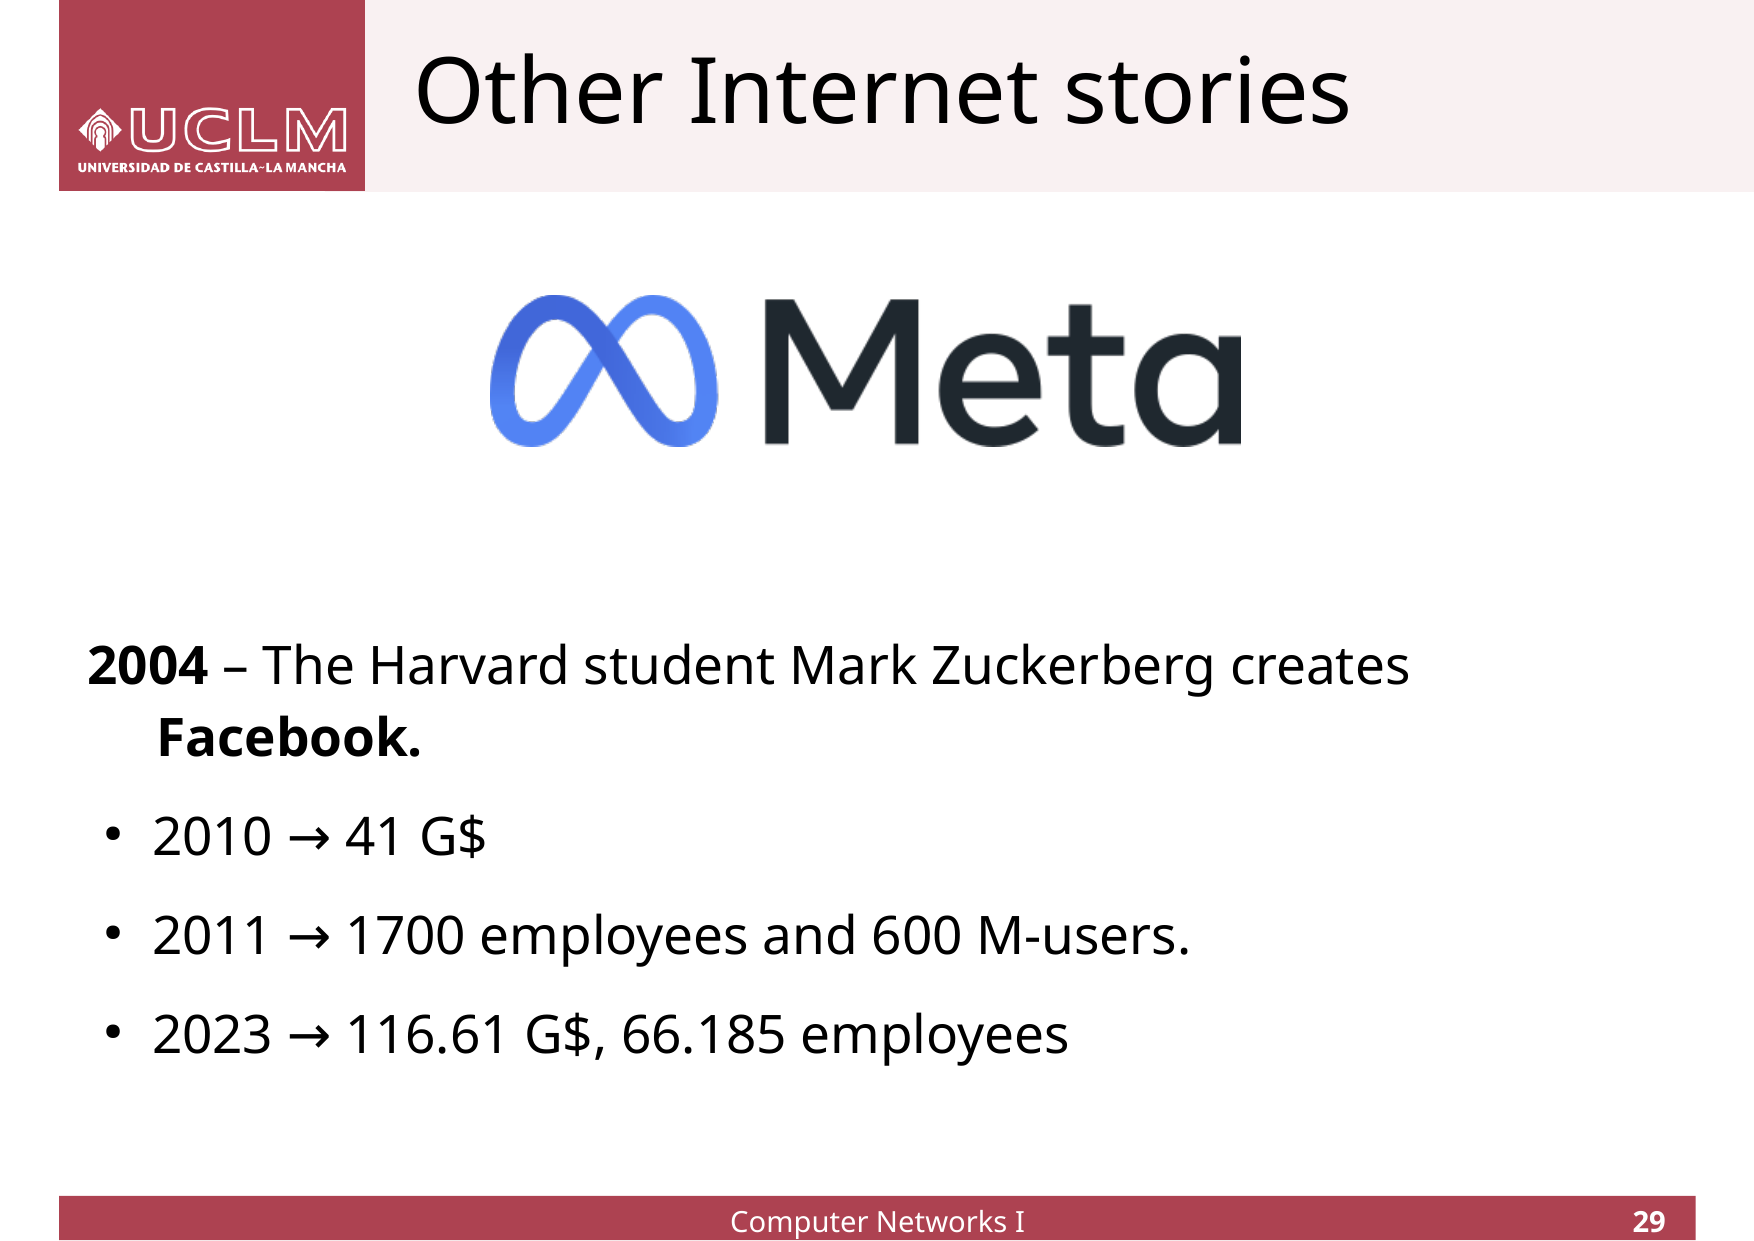

# Other Internet stories
2004 – The Harvard student Mark Zuckerberg creates Facebook.
2010 → 41 G$
2011 → 1700 employees and 600 M-users.
2023 → 116.61 G$, 66.185 employees
Computer Networks I
29